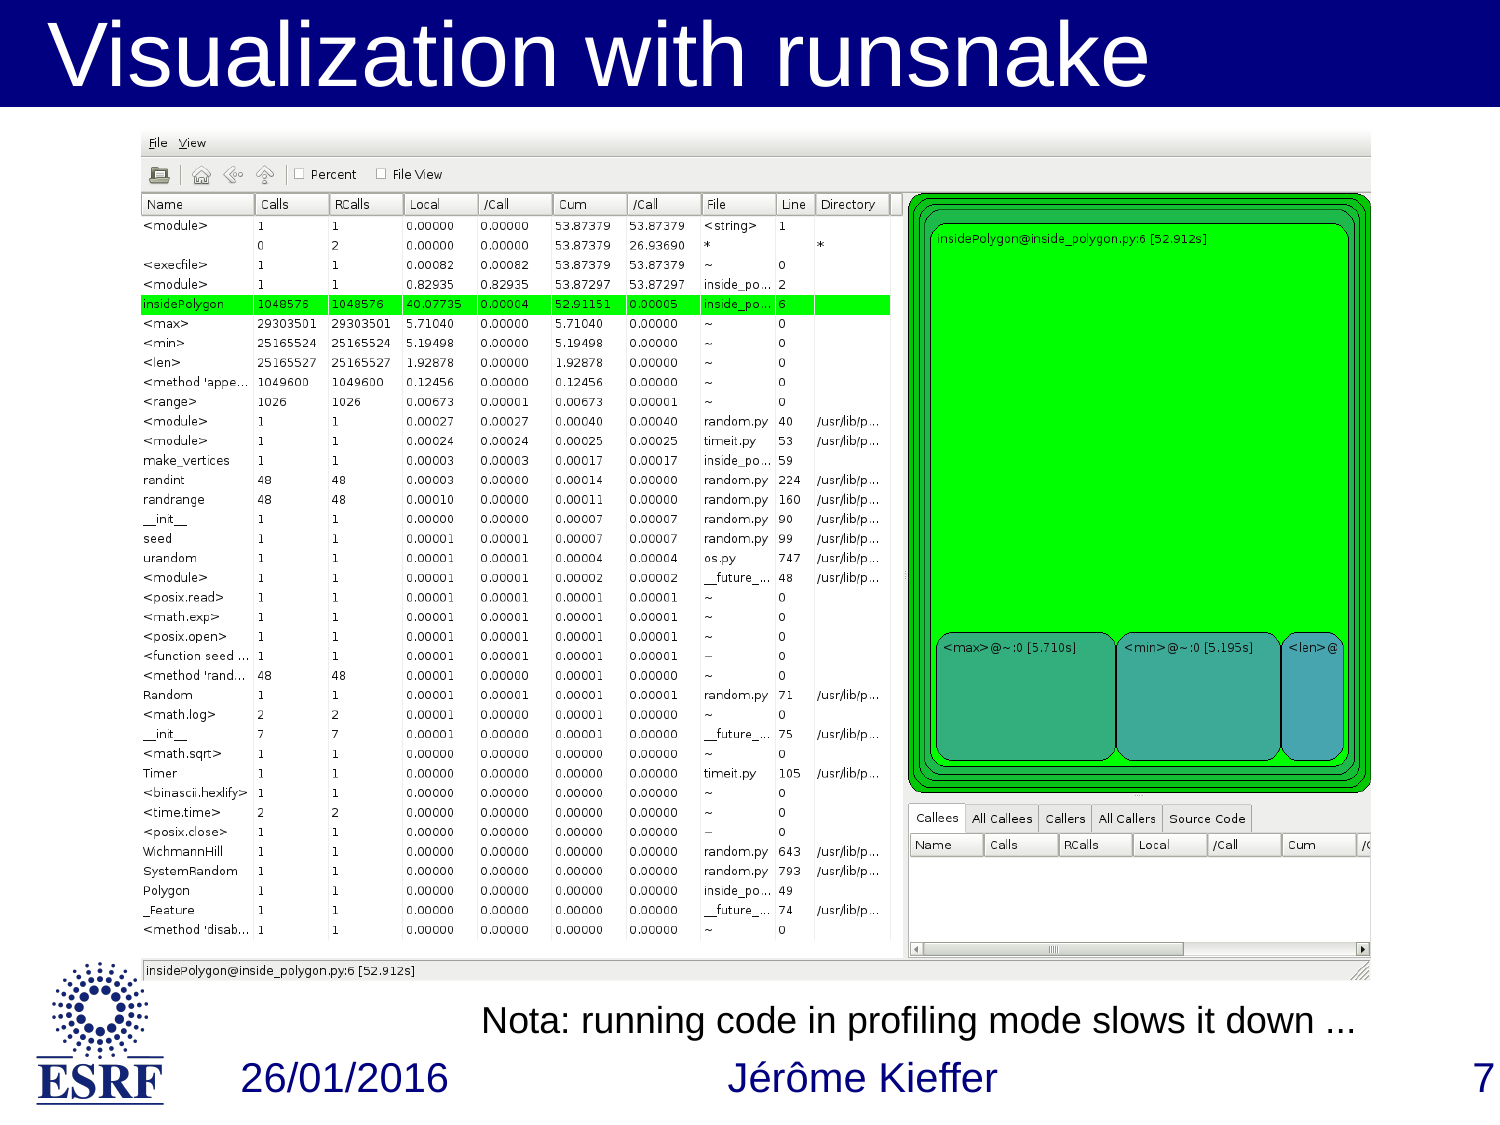

# Visualization with runsnake
Nota: running code in profiling mode slows it down ...
26/01/2016
Jérôme Kieffer
7